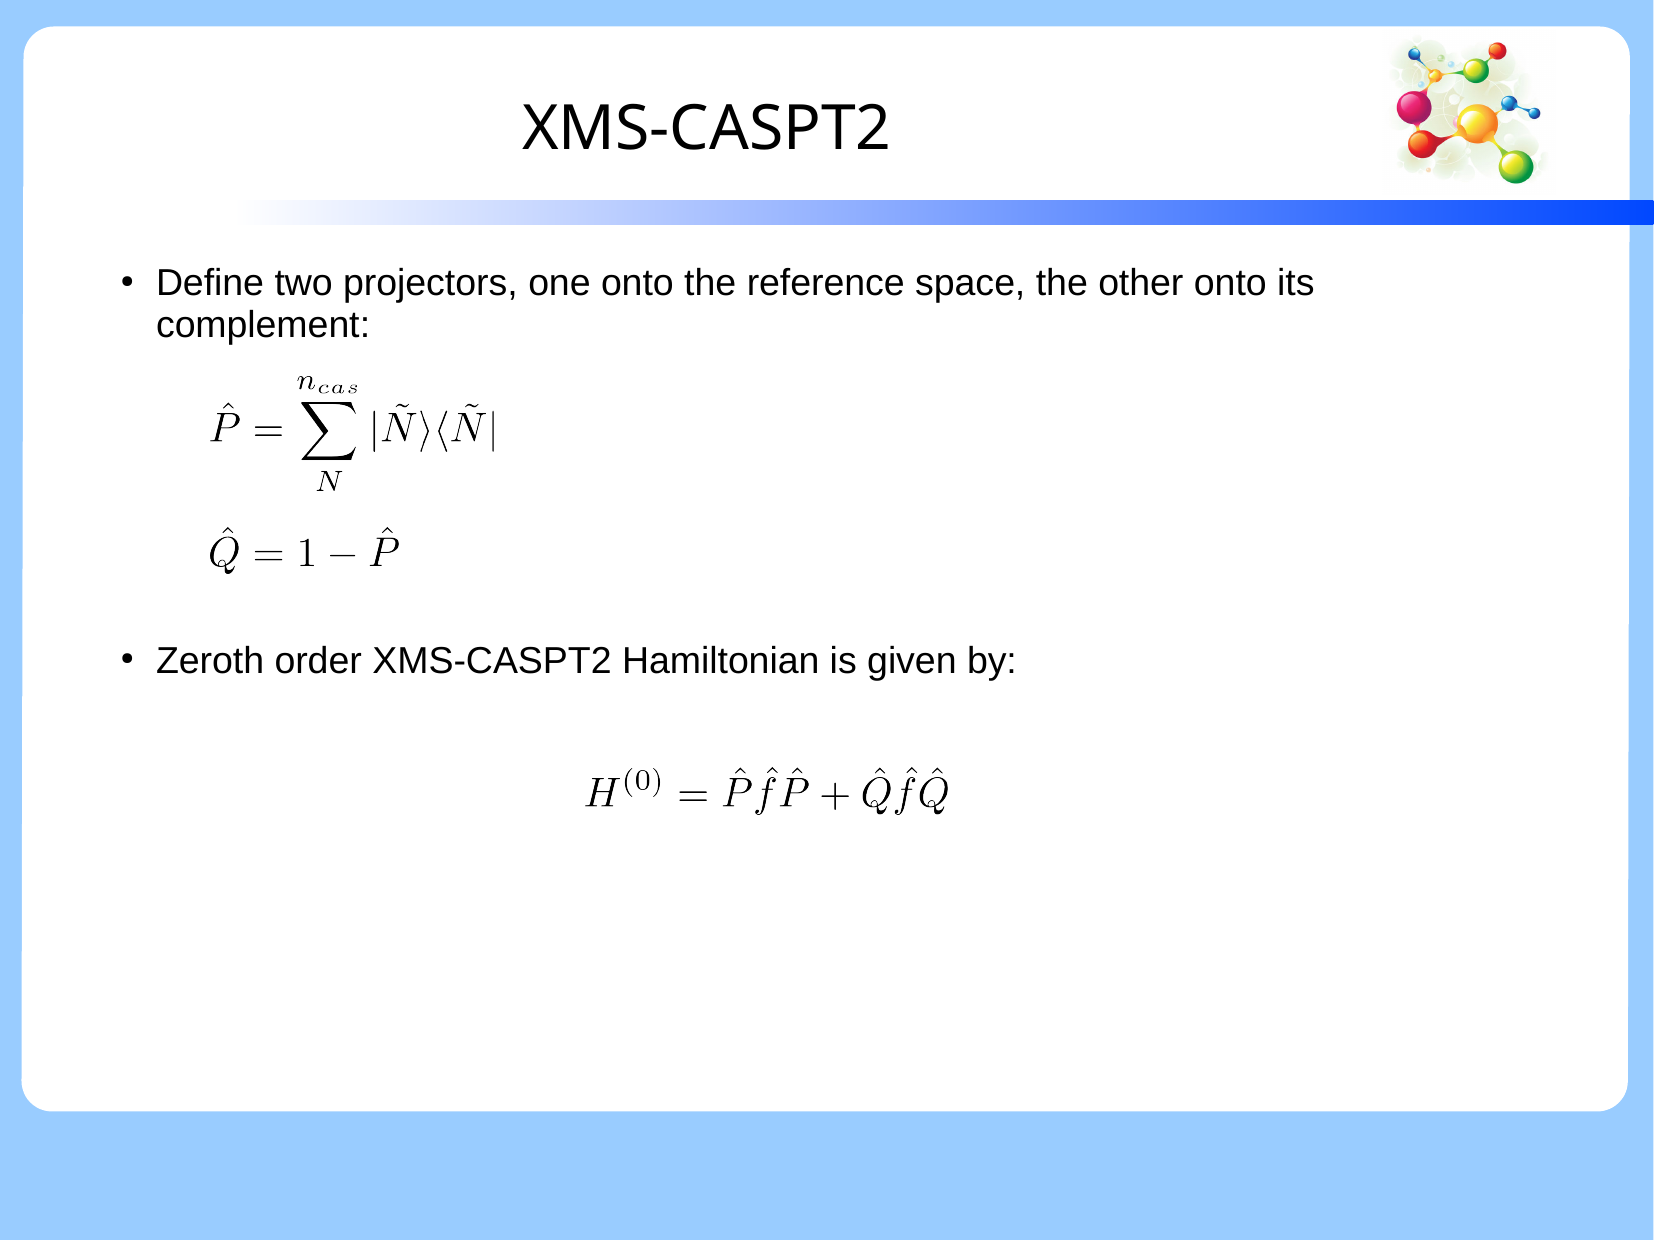

# XMS-CASPT2
Define two projectors, one onto the reference space, the other onto its complement:
Zeroth order XMS-CASPT2 Hamiltonian is given by: